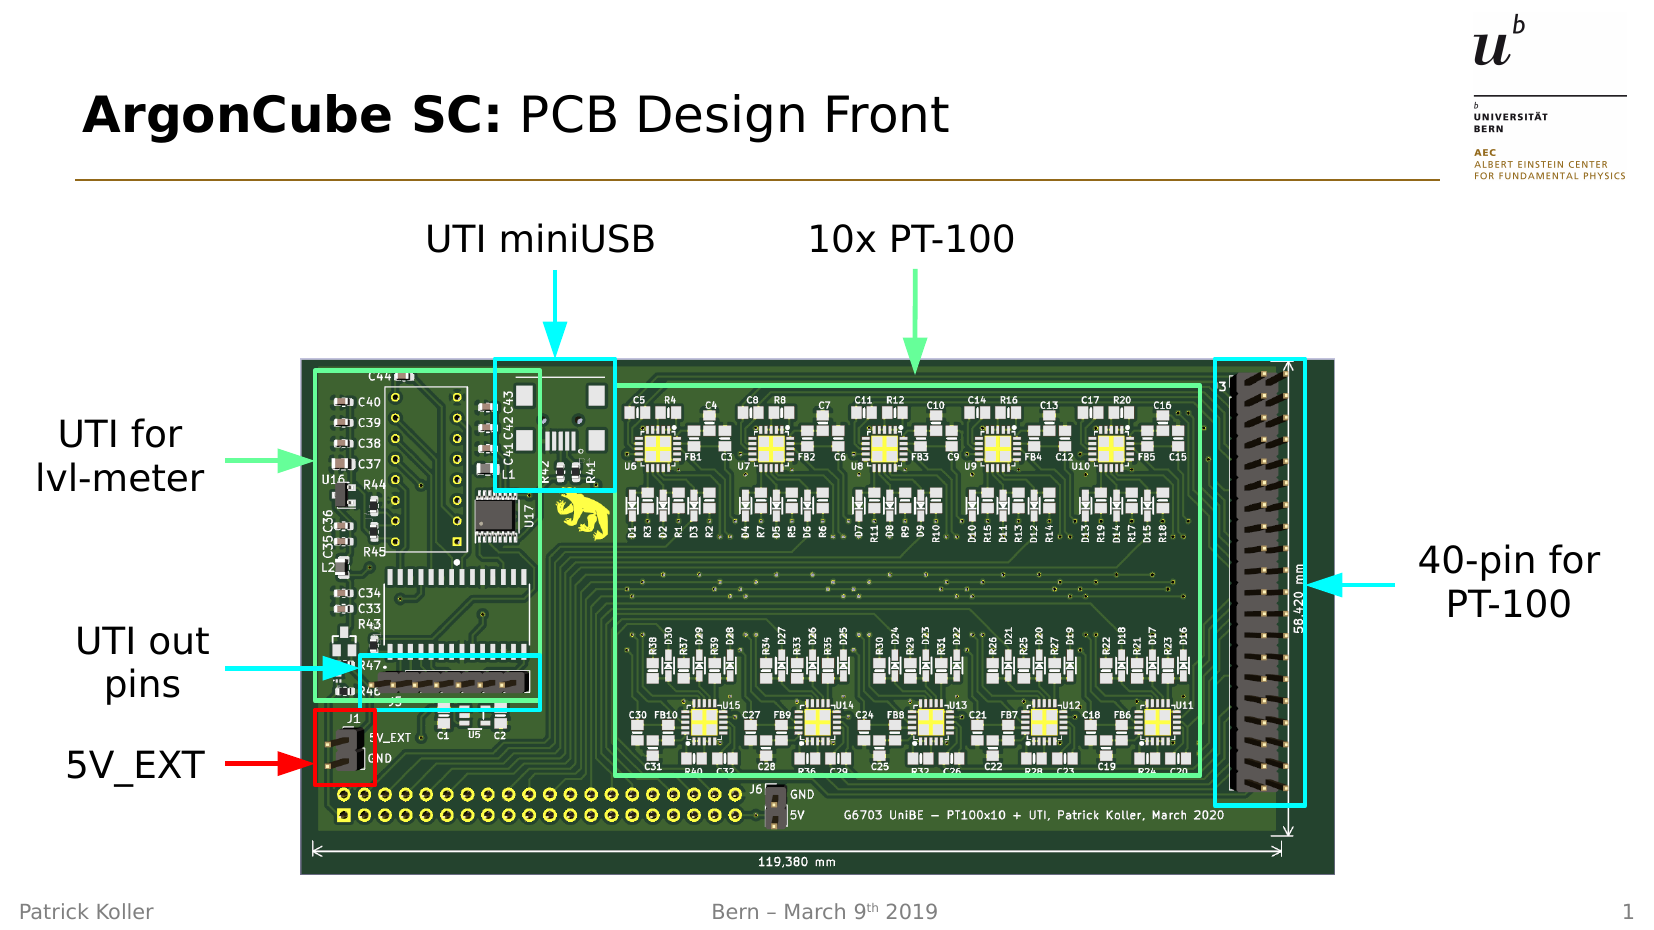

# ArgonCube SC: PCB Design Front
UTI miniUSB
10x PT-100
UTI for lvl-meter
40-pin for
PT-100
UTI out
pins
5V_EXT